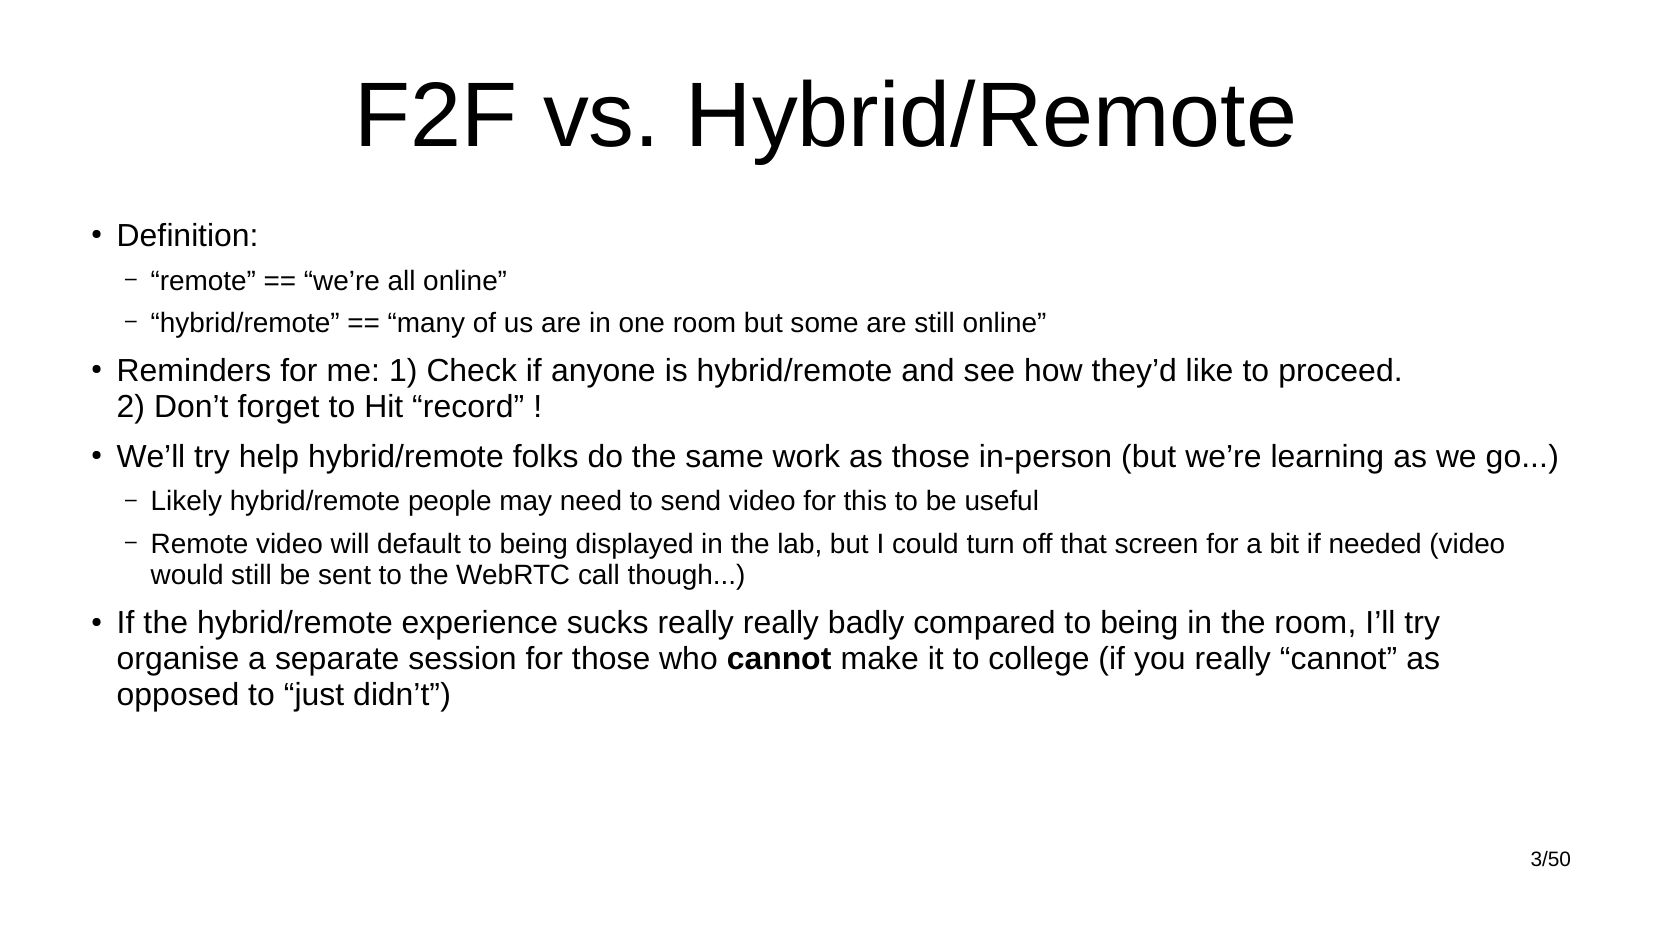

# F2F vs. Hybrid/Remote
Definition:
“remote” == “we’re all online”
“hybrid/remote” == “many of us are in one room but some are still online”
Reminders for me: 1) Check if anyone is hybrid/remote and see how they’d like to proceed.
2) Don’t forget to Hit “record” !
We’ll try help hybrid/remote folks do the same work as those in-person (but we’re learning as we go...)
Likely hybrid/remote people may need to send video for this to be useful
Remote video will default to being displayed in the lab, but I could turn off that screen for a bit if needed (video would still be sent to the WebRTC call though...)
If the hybrid/remote experience sucks really really badly compared to being in the room, I’ll try organise a separate session for those who cannot make it to college (if you really “cannot” as opposed to “just didn’t”)
3